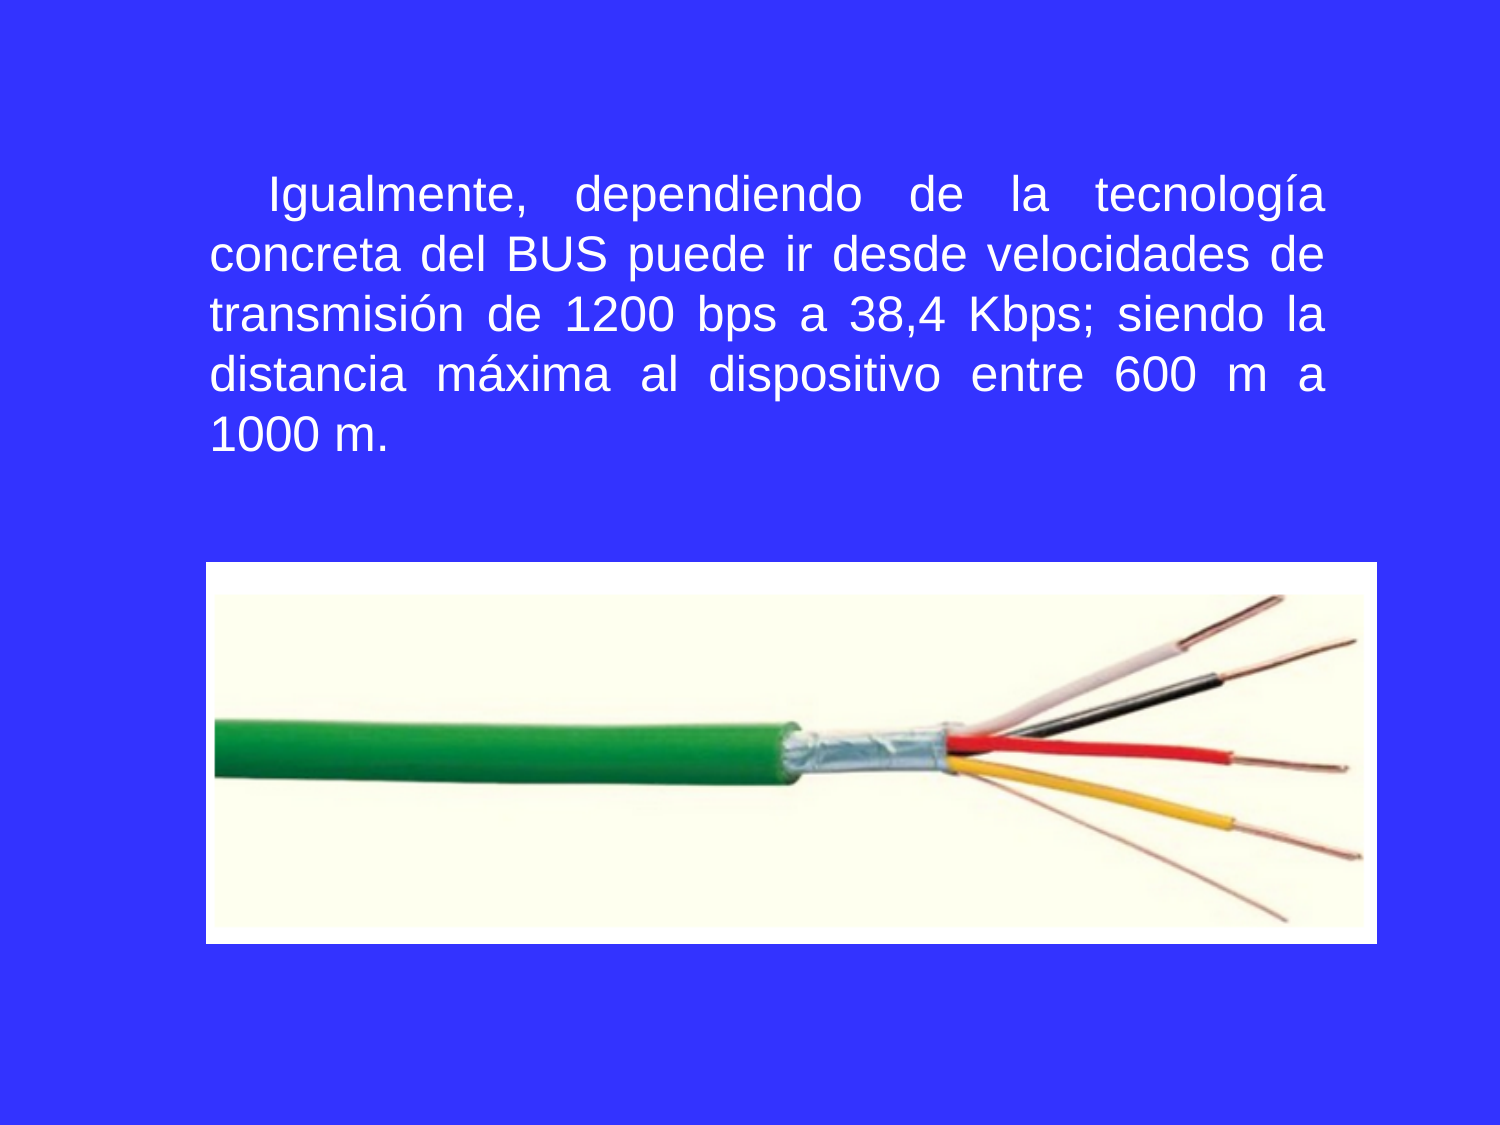

Igualmente, dependiendo de la tecnología concreta del BUS puede ir desde velocidades de transmisión de 1200 bps a 38,4 Kbps; siendo la distancia máxima al dispositivo entre 600 m a 1000 m.